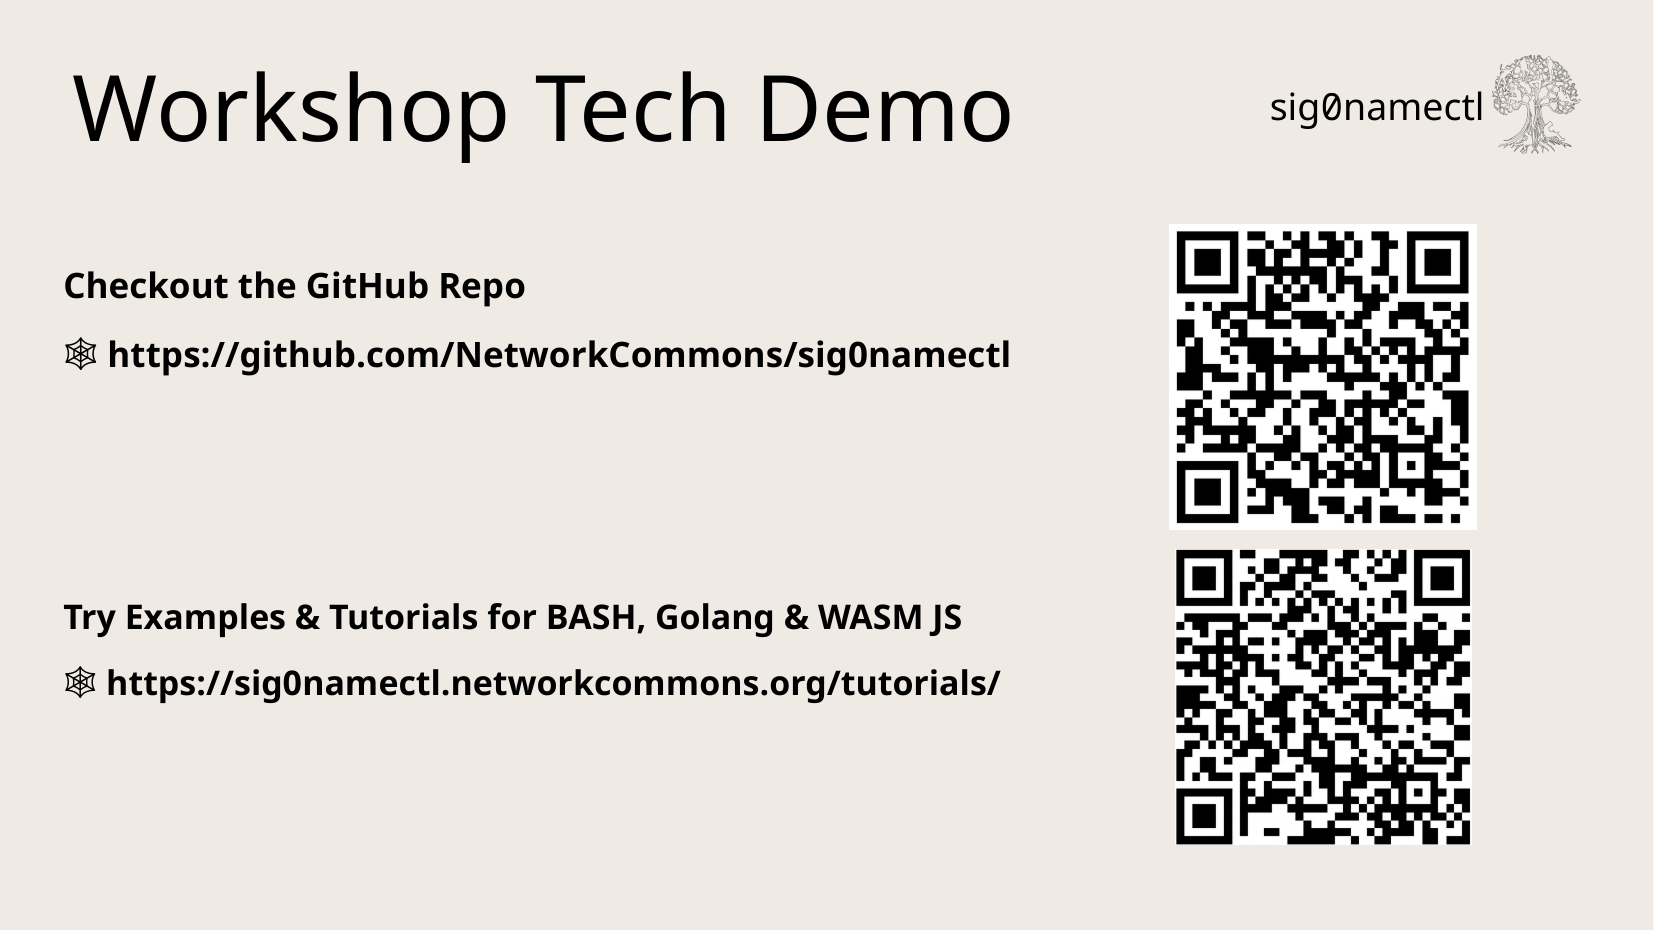

# Workshop Tech Demo
sig0namectl
Checkout the GitHub Repo
🕸 https://github.com/NetworkCommons/sig0namectl
Try Examples & Tutorials for BASH, Golang & WASM JS
🕸 https://sig0namectl.networkcommons.org/tutorials/